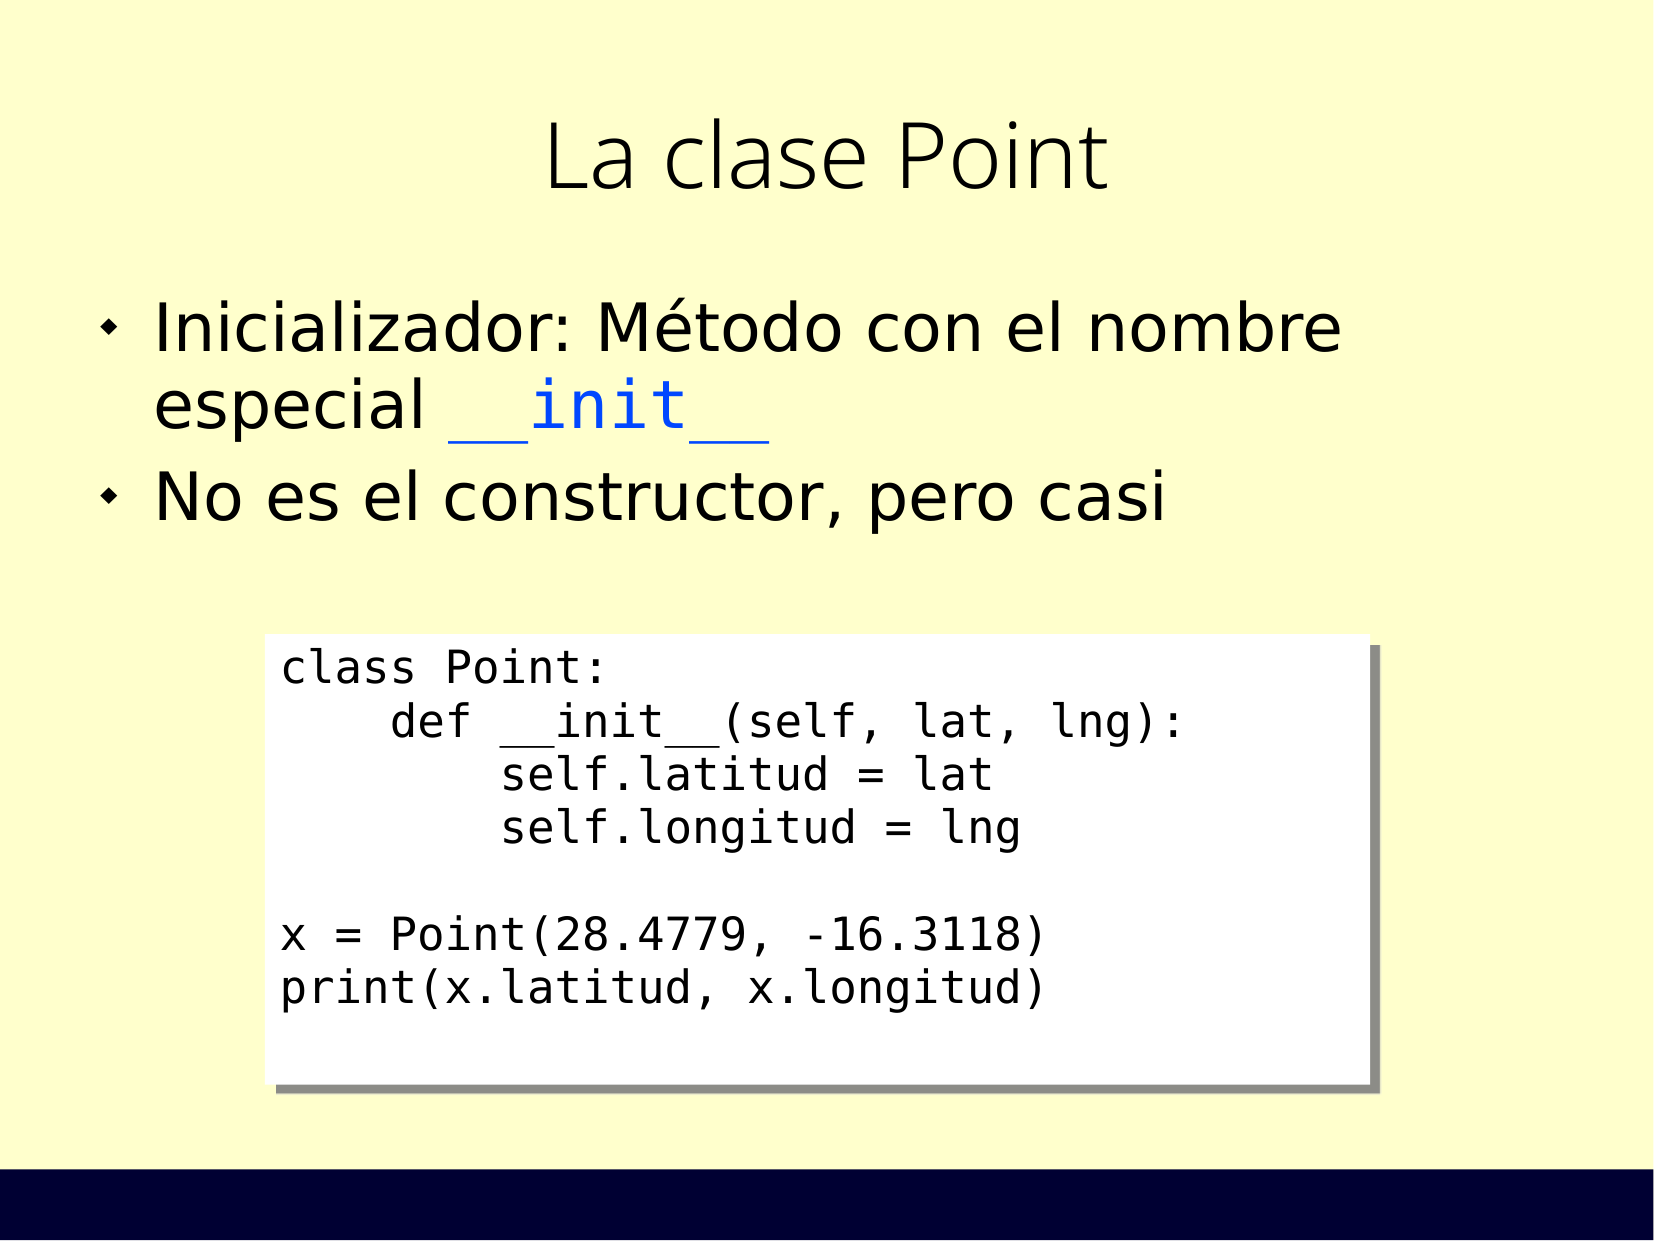

# La clase Point
Inicializador: Método con el nombre especial __init__
No es el constructor, pero casi
class Point:
 def __init__(self, lat, lng):
 self.latitud = lat
 self.longitud = lng
x = Point(28.4779, -16.3118)
print(x.latitud, x.longitud)